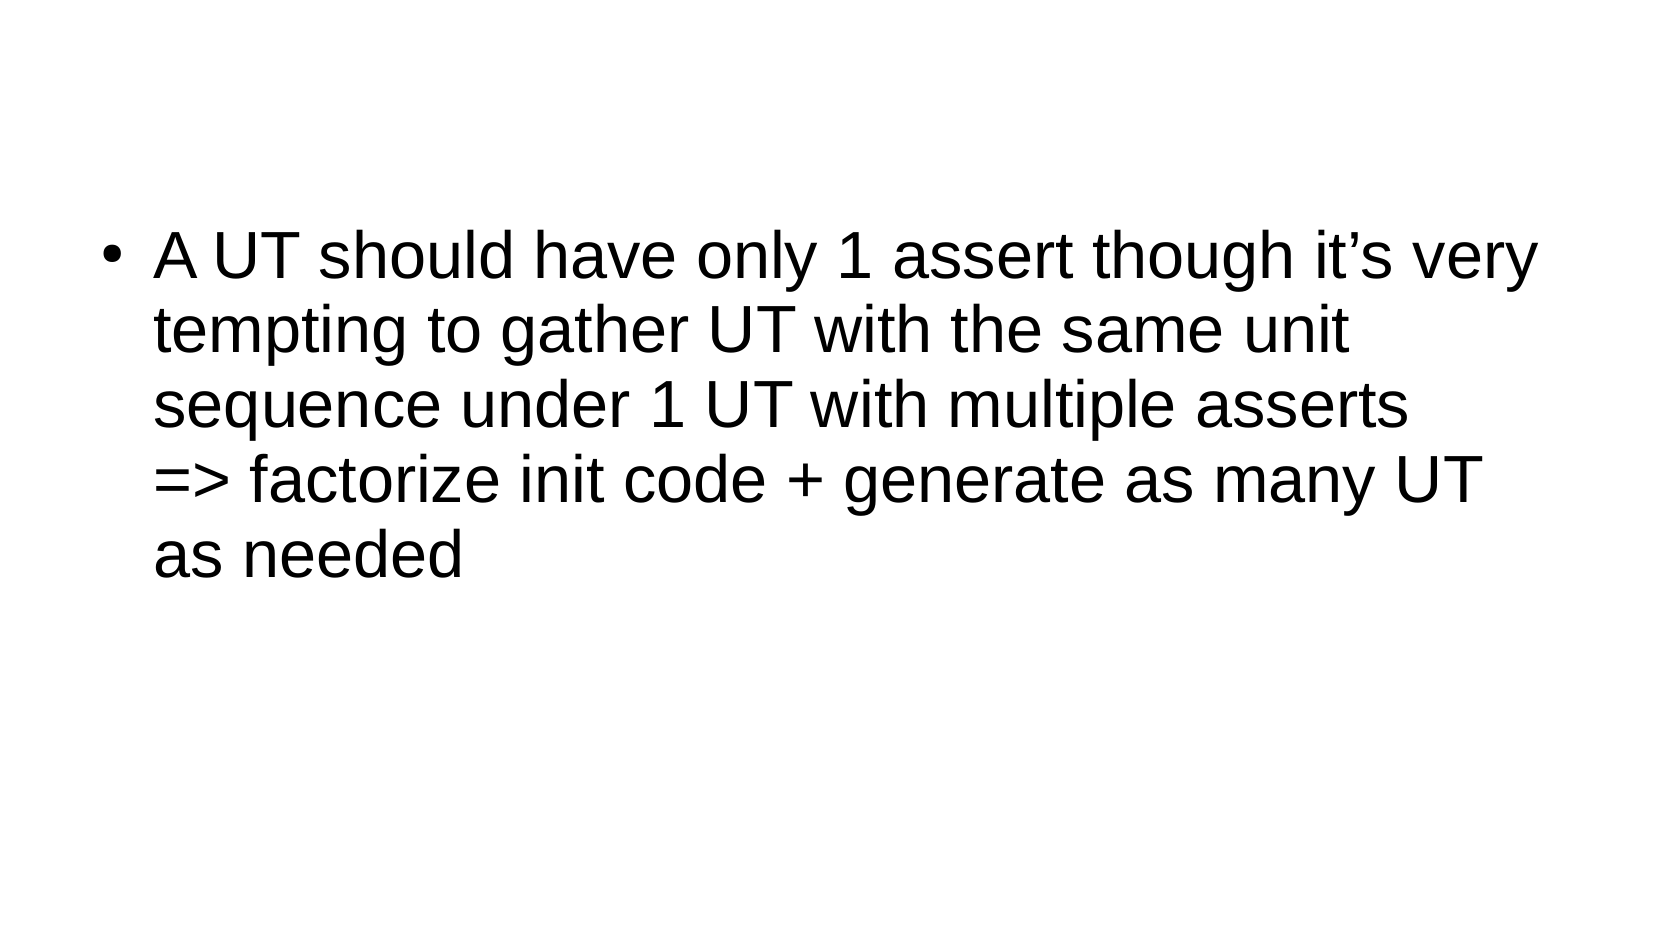

#
A UT should have only 1 assert though it’s very tempting to gather UT with the same unit sequence under 1 UT with multiple asserts
=> factorize init code + generate as many UT as needed